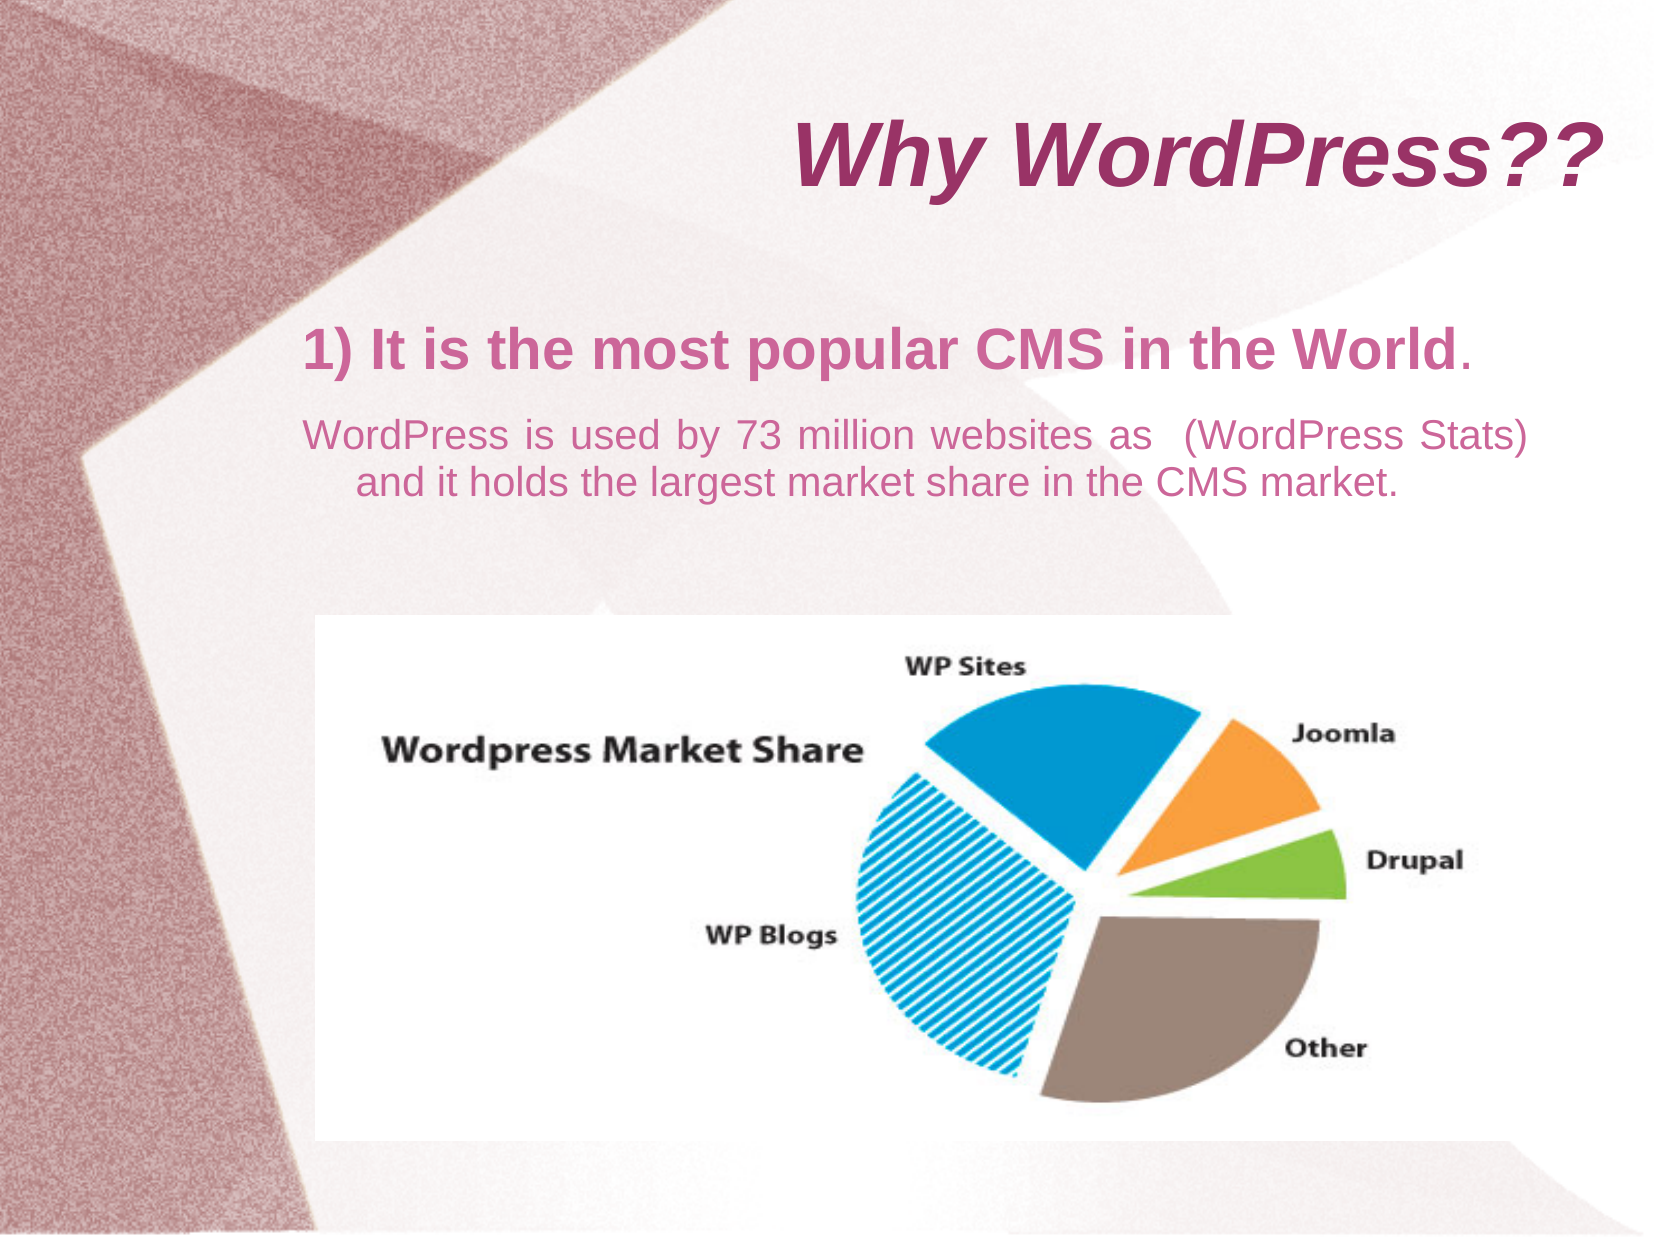

# Why WordPress??
1) It is the most popular CMS in the World.
WordPress is used by 73 million websites as (WordPress Stats) and it holds the largest market share in the CMS market.